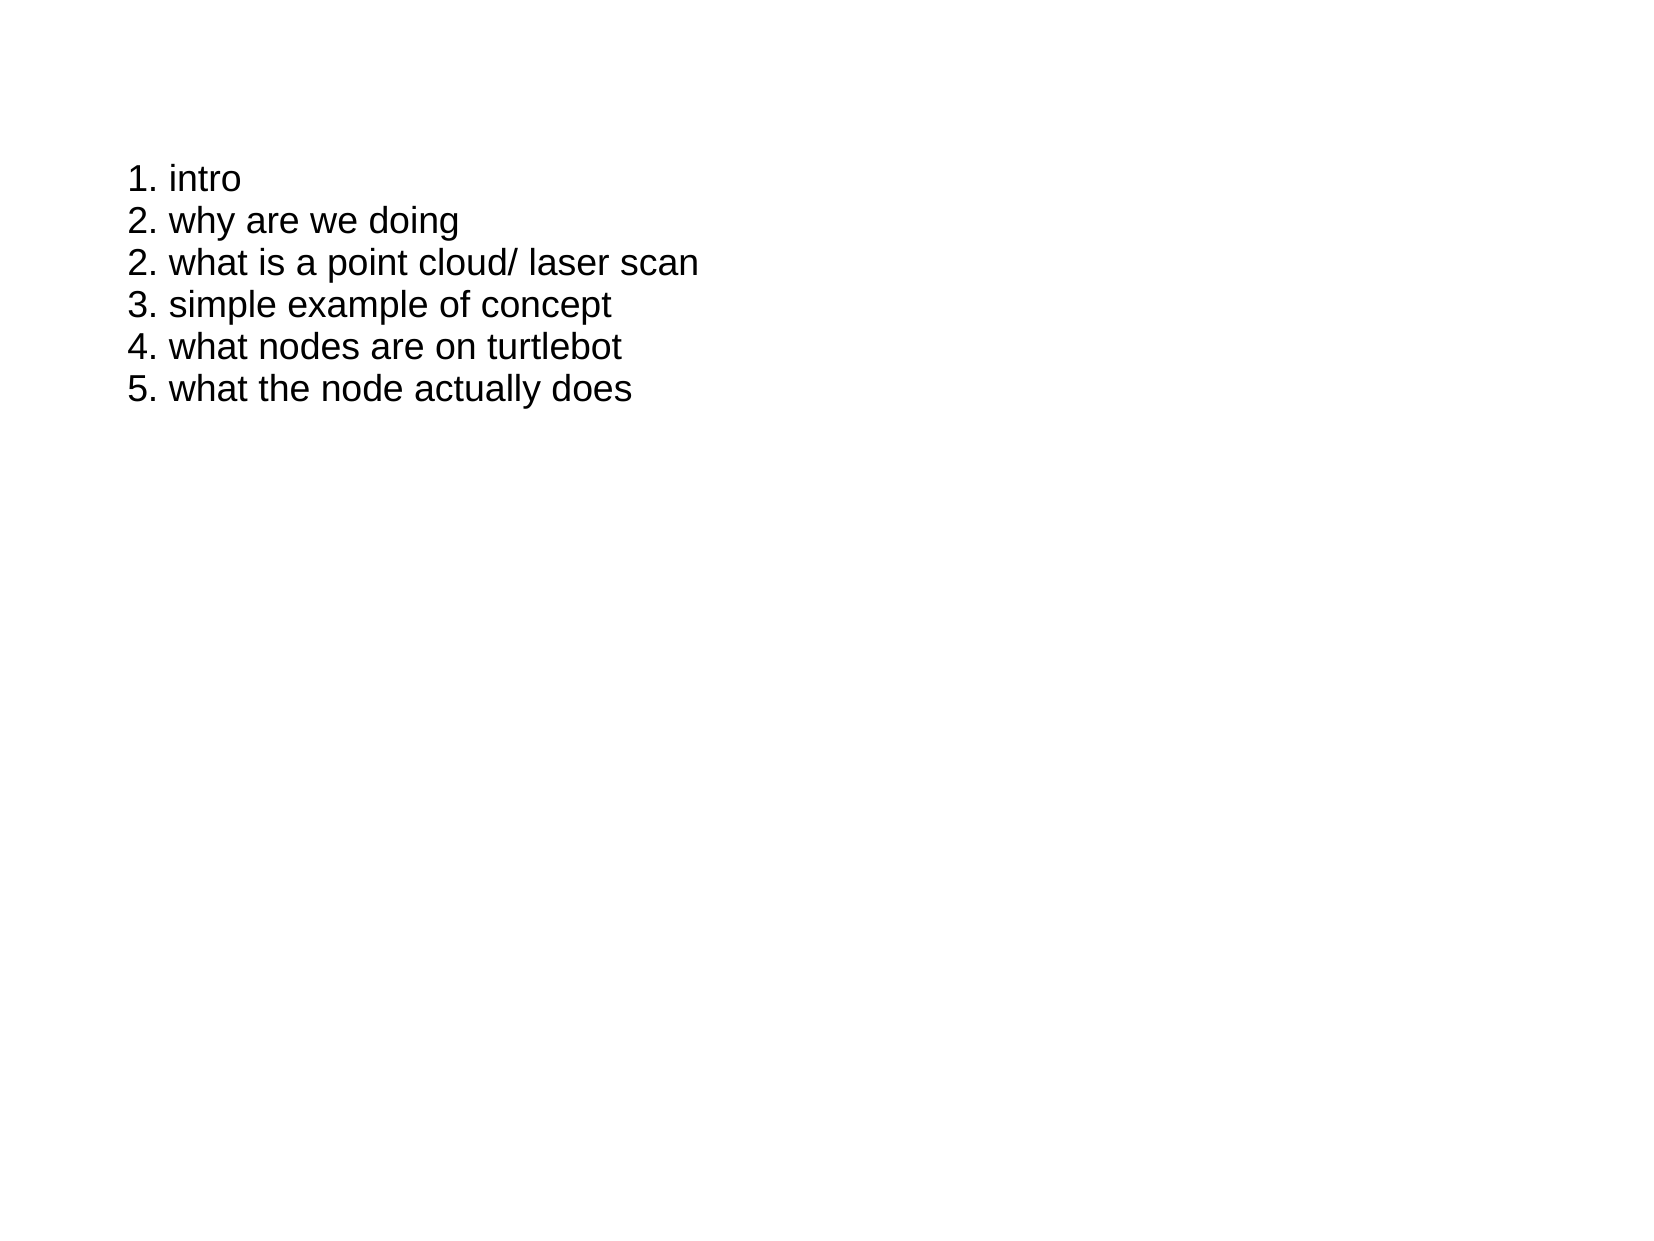

1. intro
2. why are we doing
2. what is a point cloud/ laser scan
3. simple example of concept
4. what nodes are on turtlebot
5. what the node actually does